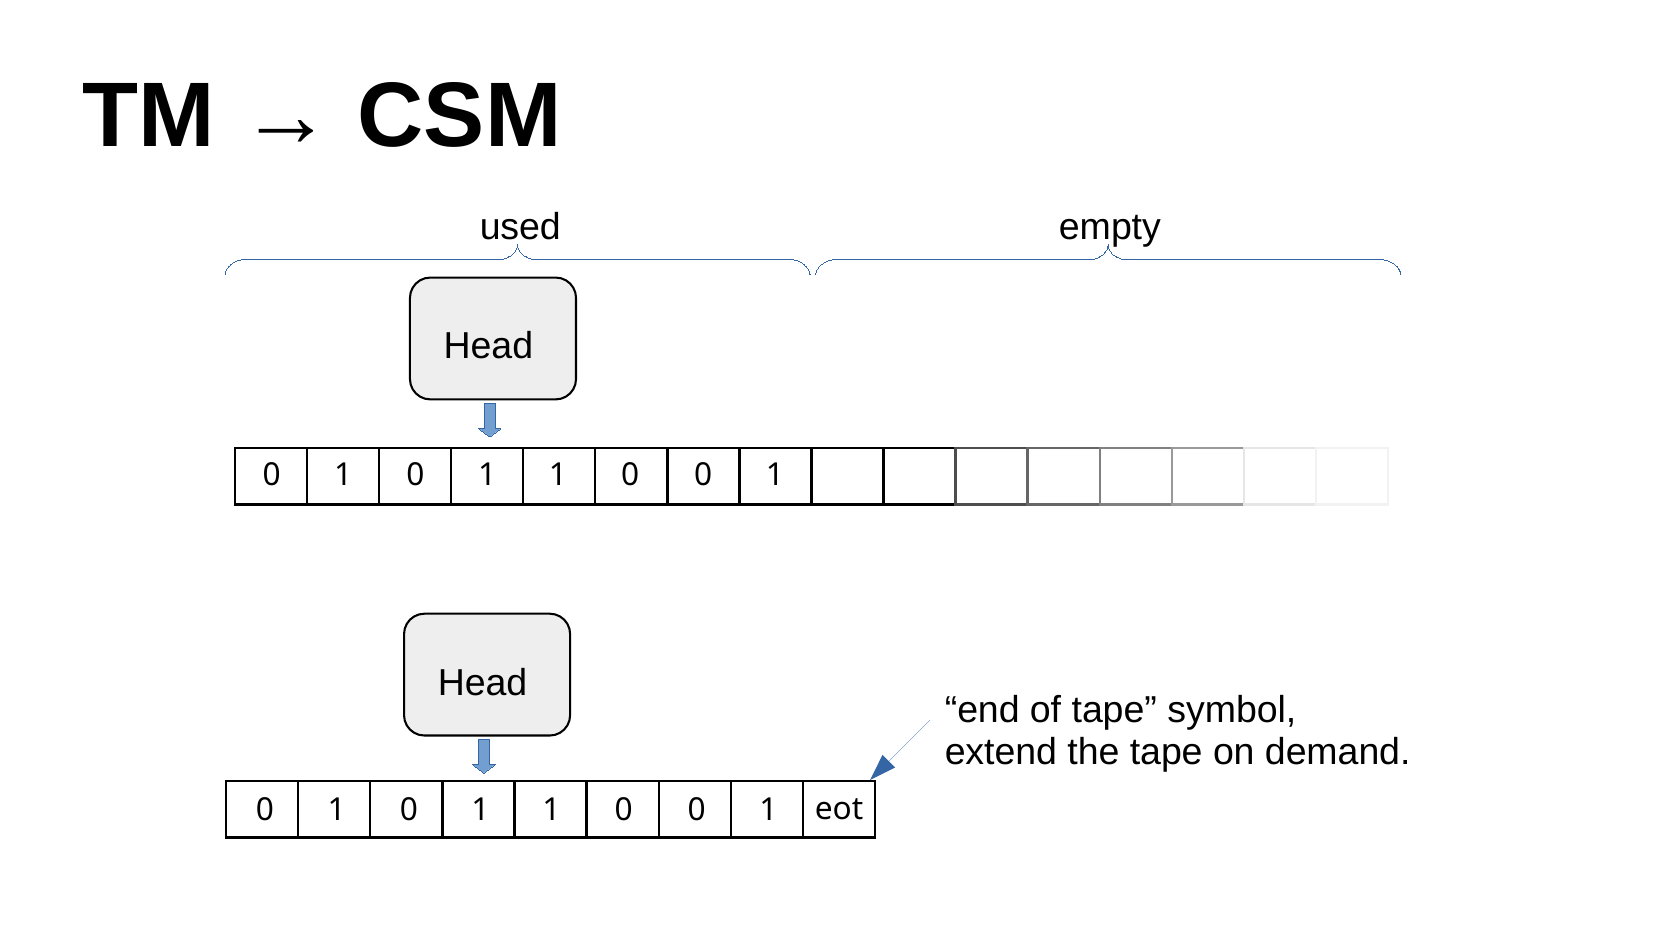

# TM → CSM
used
empty
Head
Head
“end of tape” symbol,
extend the tape on demand.